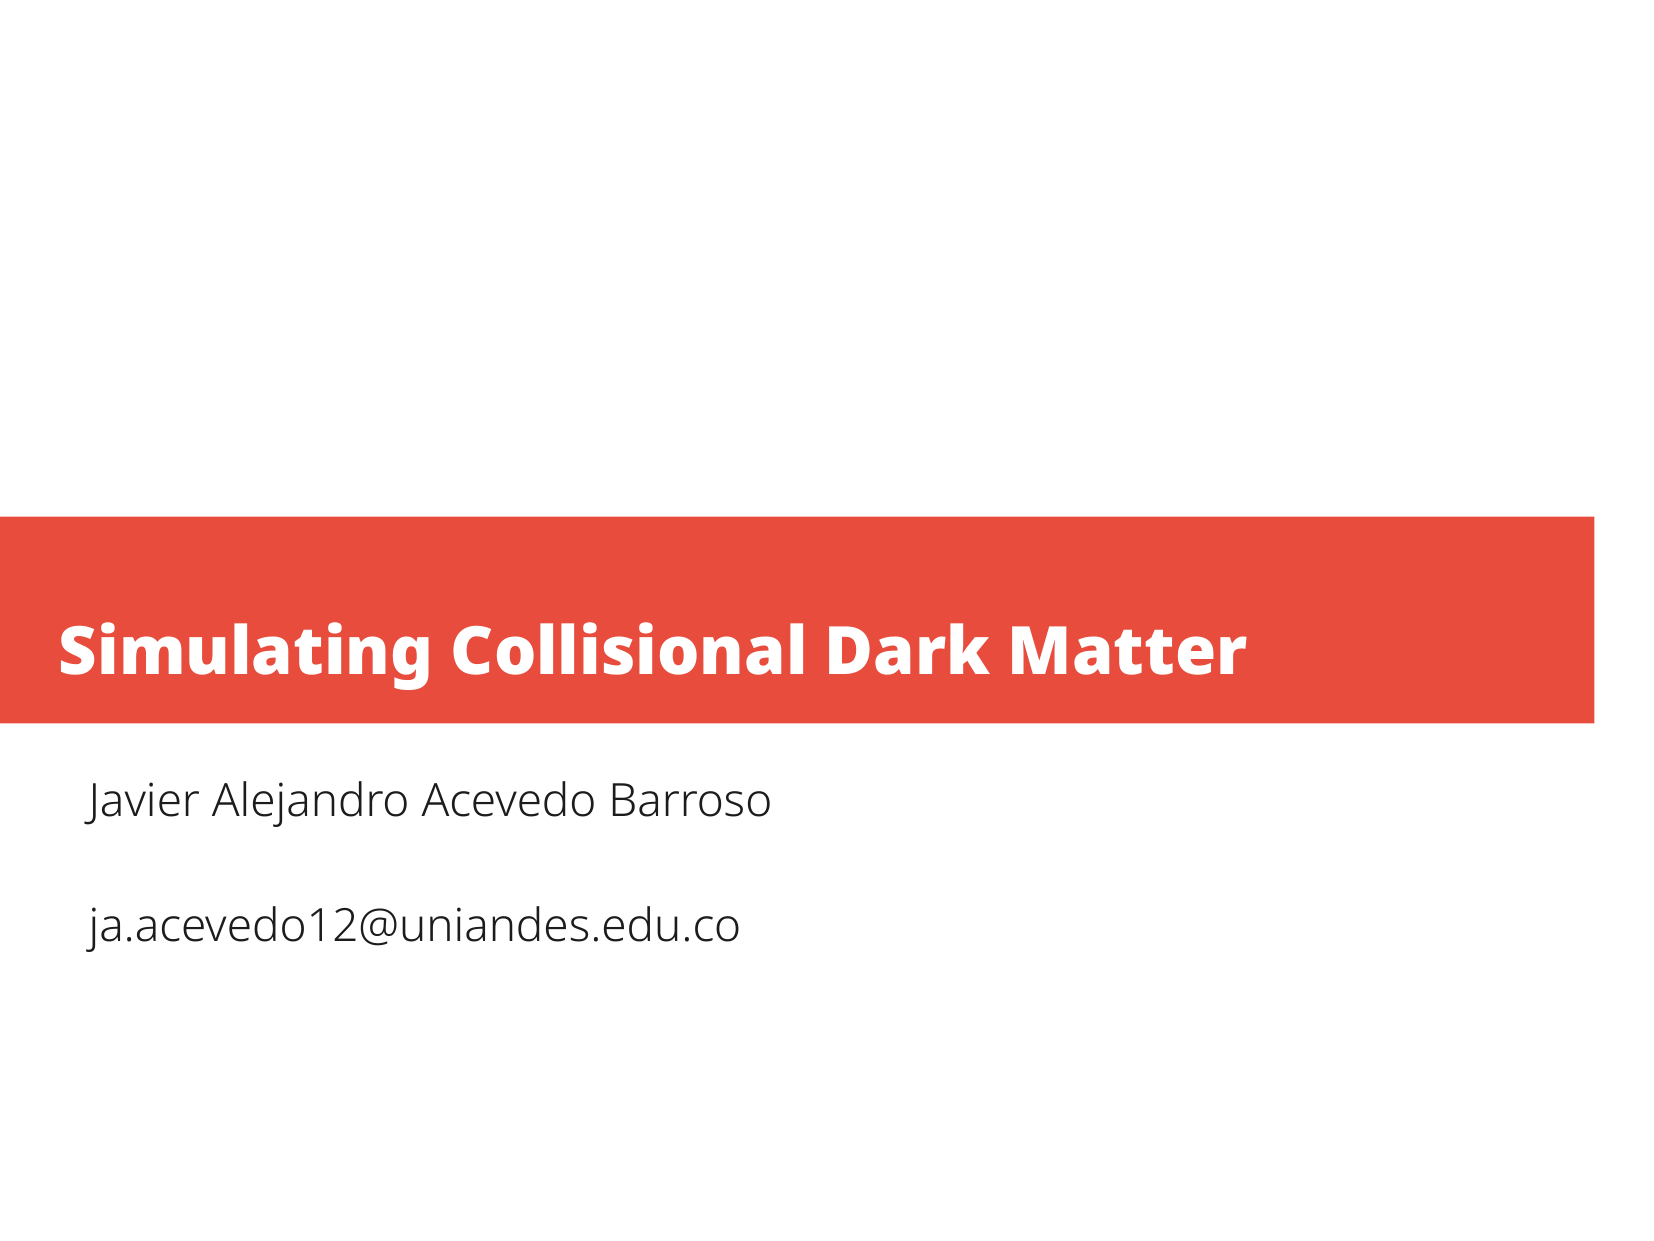

# Simulating Collisional Dark Matter
Javier Alejandro Acevedo Barroso
ja.acevedo12@uniandes.edu.co